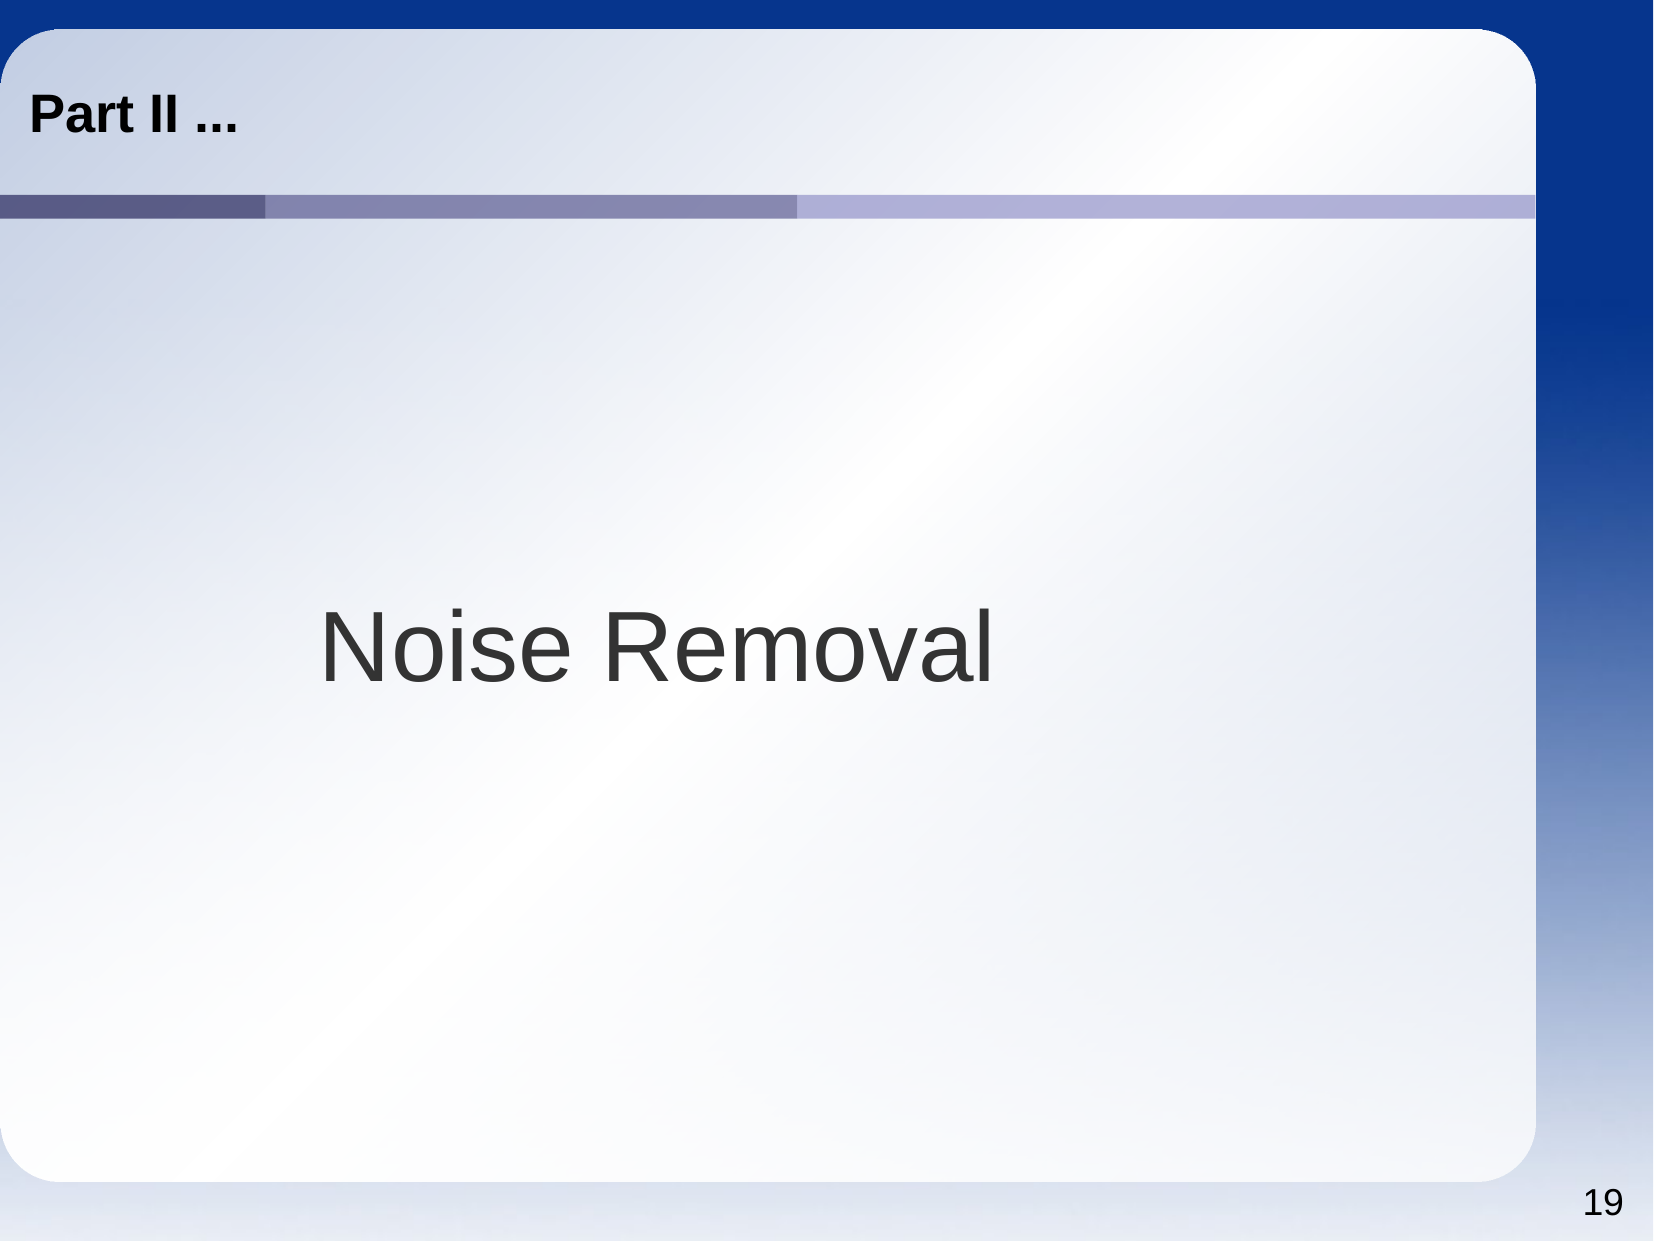

# Part II ...
Noise Removal
19